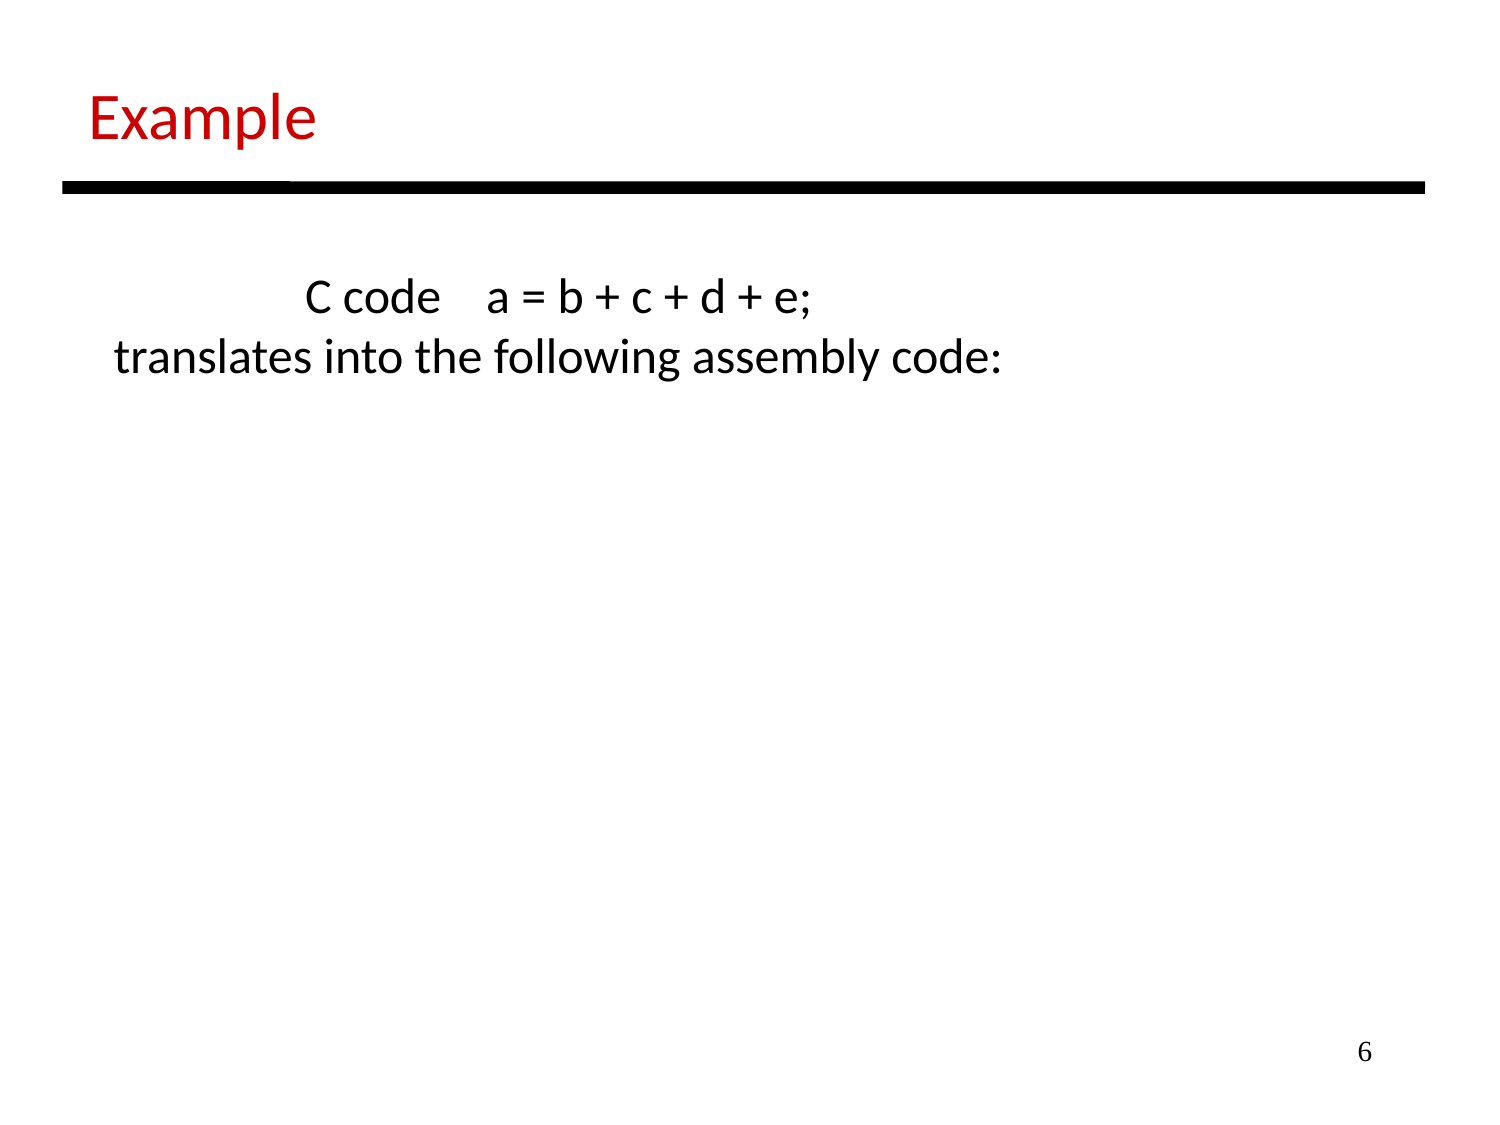

Example
 C code a = b + c + d + e;
translates into the following assembly code: